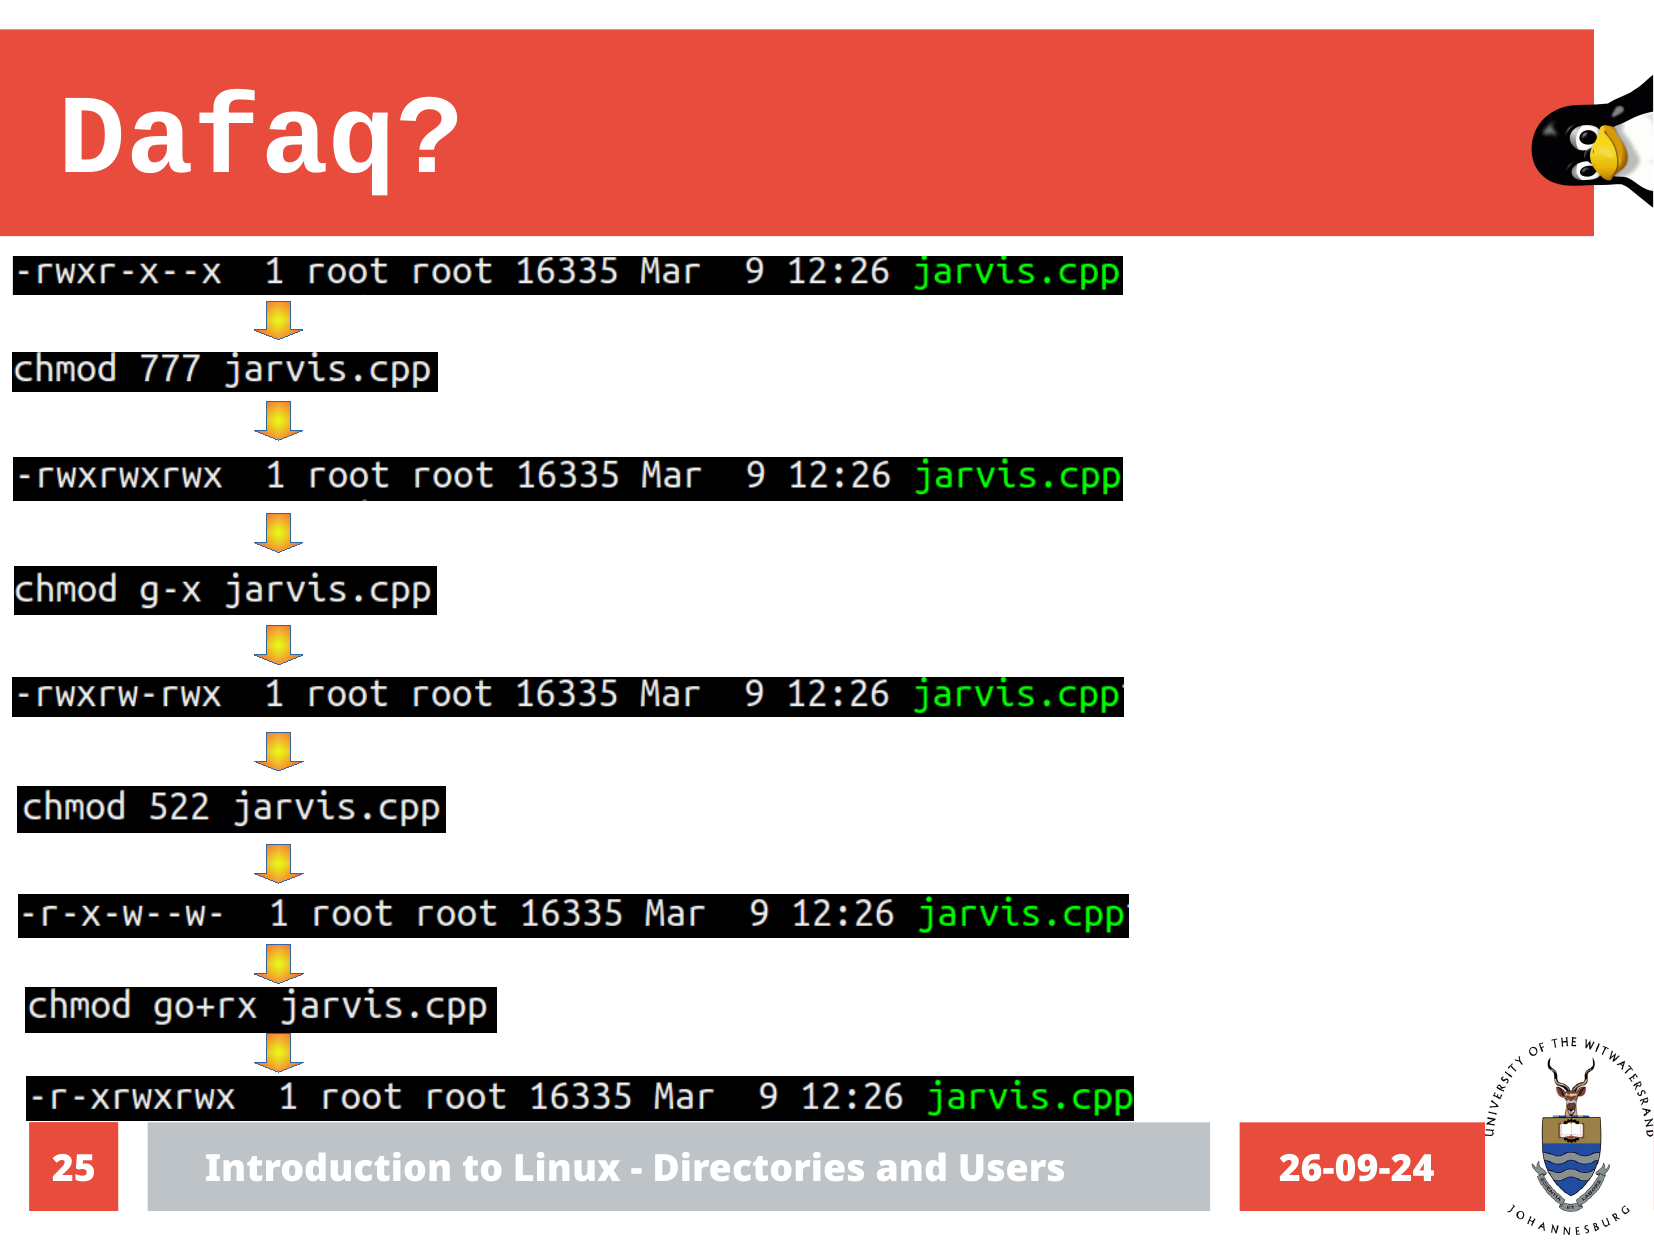

# Dafaq?
25
 Introduction to Linux - Directories and Users